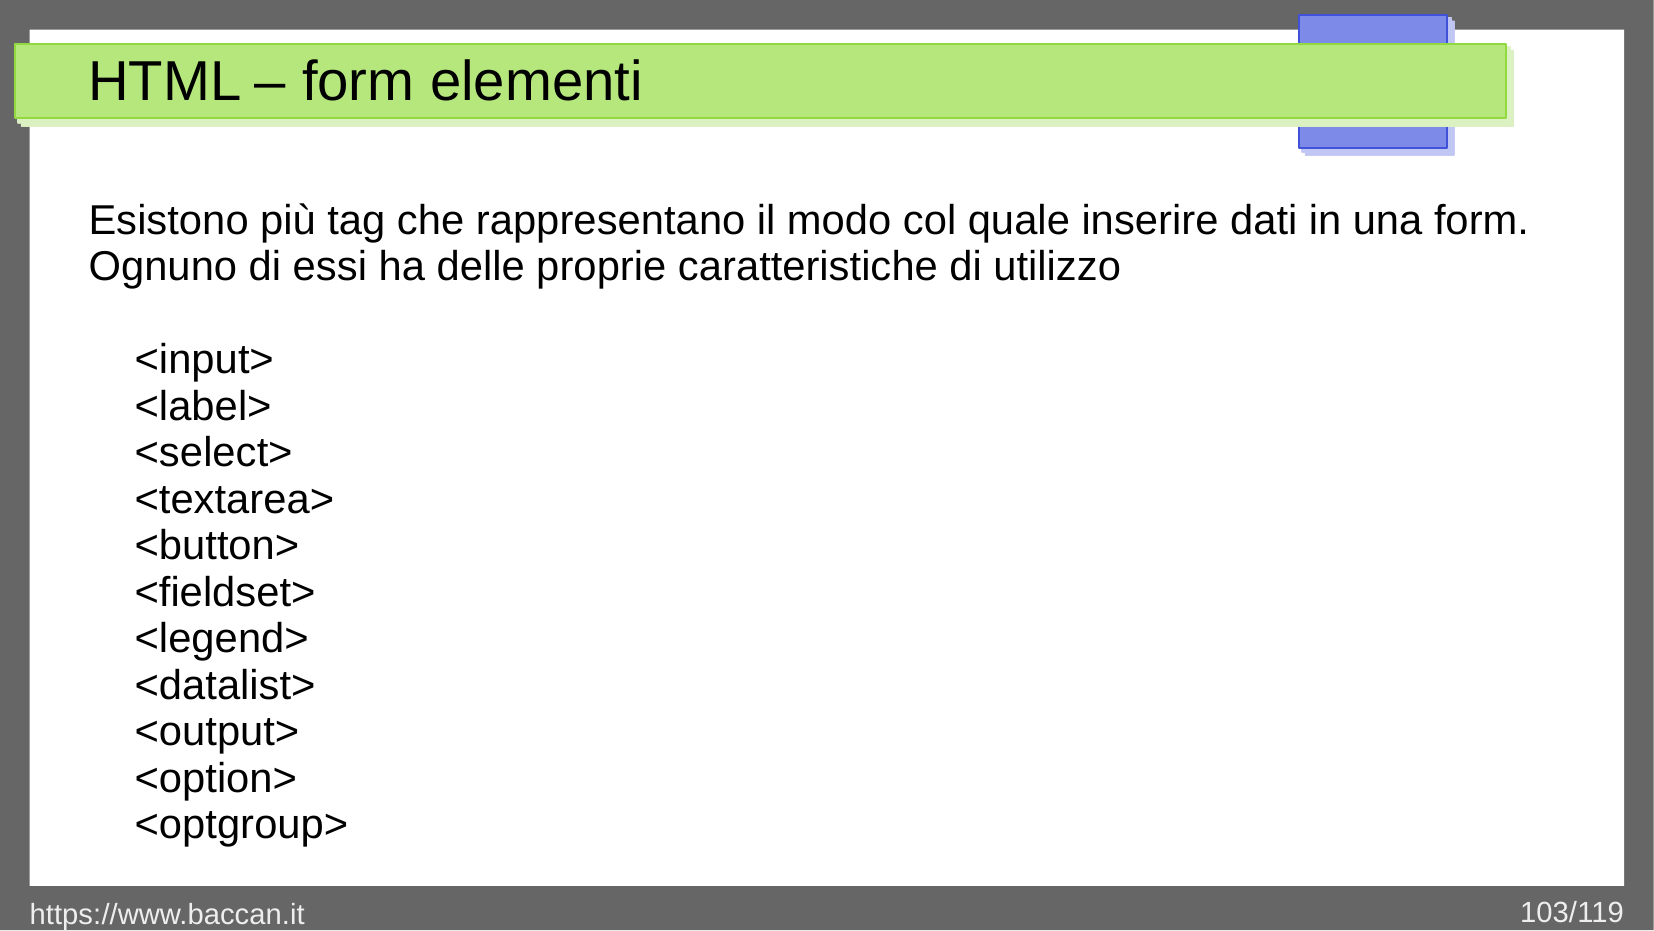

# HTML – form elementi
Esistono più tag che rappresentano il modo col quale inserire dati in una form.
Ognuno di essi ha delle proprie caratteristiche di utilizzo
 <input>
 <label>
 <select>
 <textarea>
 <button>
 <fieldset>
 <legend>
 <datalist>
 <output>
 <option>
 <optgroup>
103
https://www.baccan.it